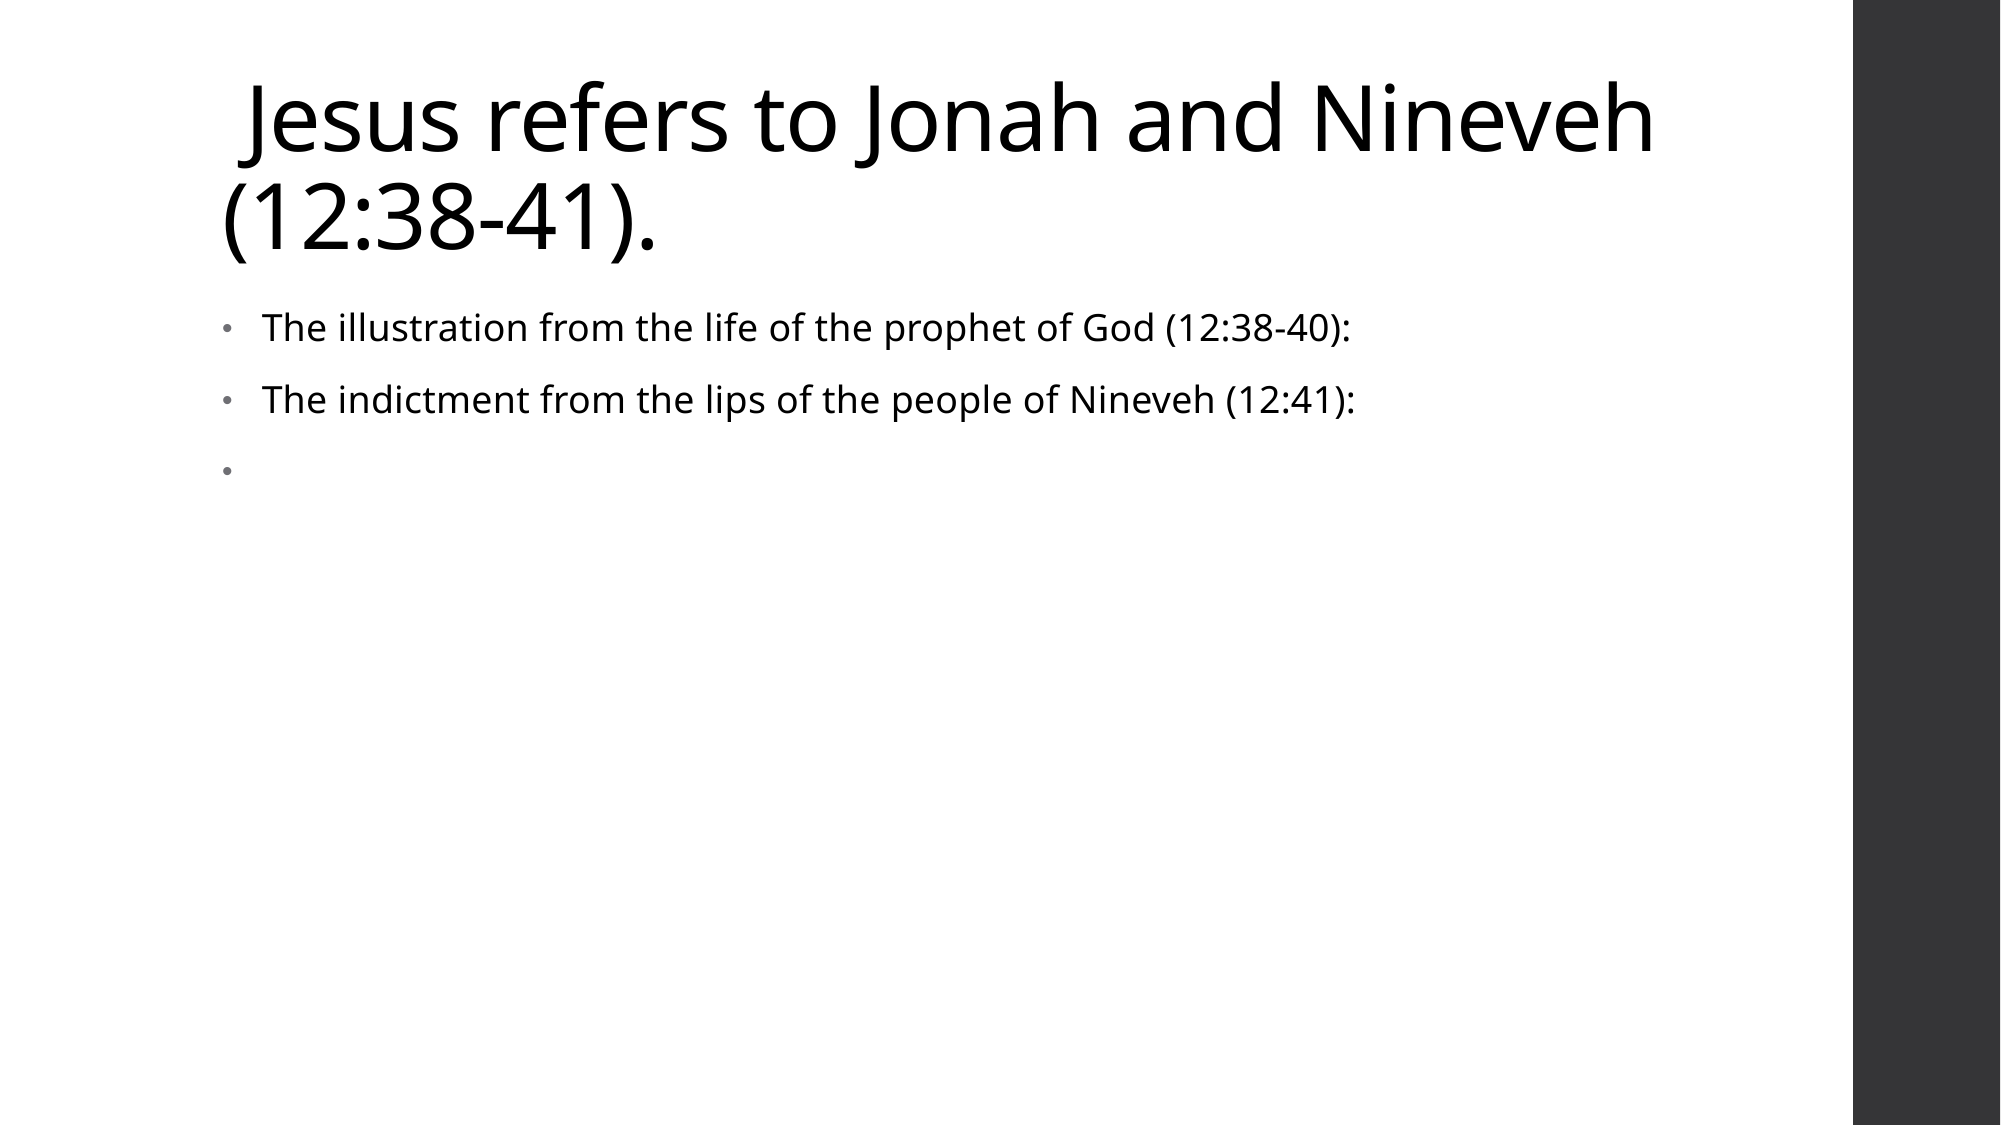

# Jesus refers to Jonah and Nineveh (12:38-41).
 The illustration from the life of the prophet of God (12:38-40):
 The indictment from the lips of the people of Nineveh (12:41):